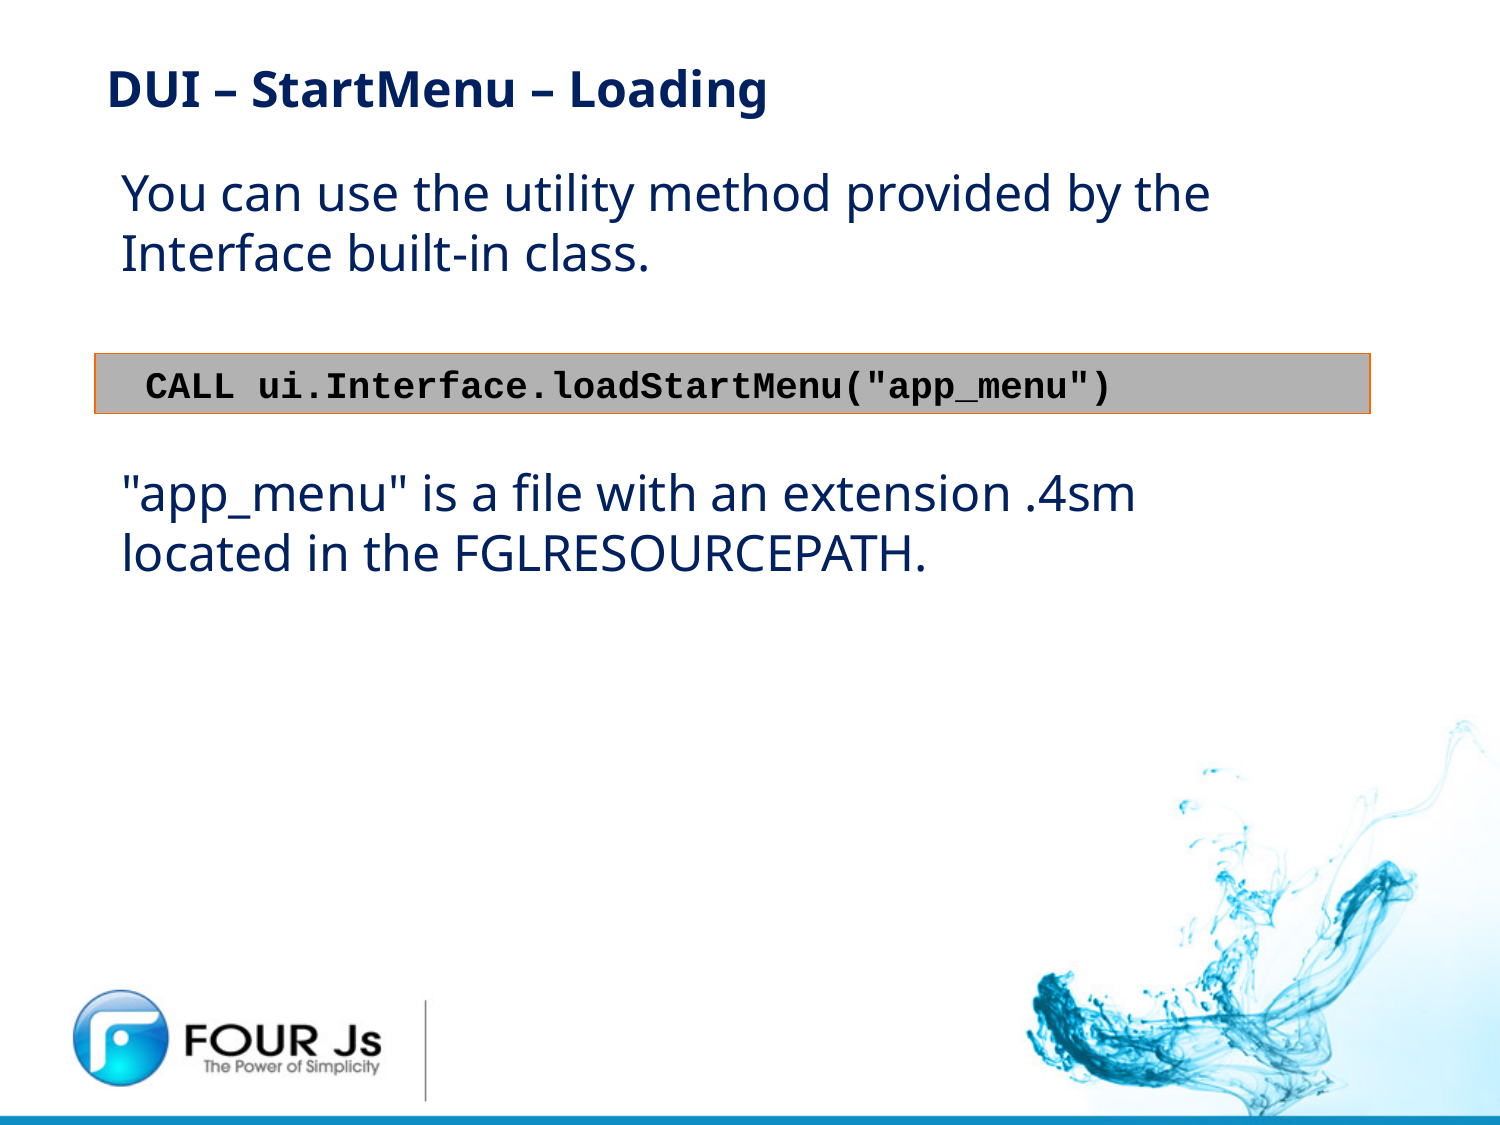

# DUI – StartMenu – Loading
You can use the utility method provided by the Interface built-in class.
"app_menu" is a file with an extension .4sm located in the FGLRESOURCEPATH.
CALL ui.Interface.loadStartMenu("app_menu")